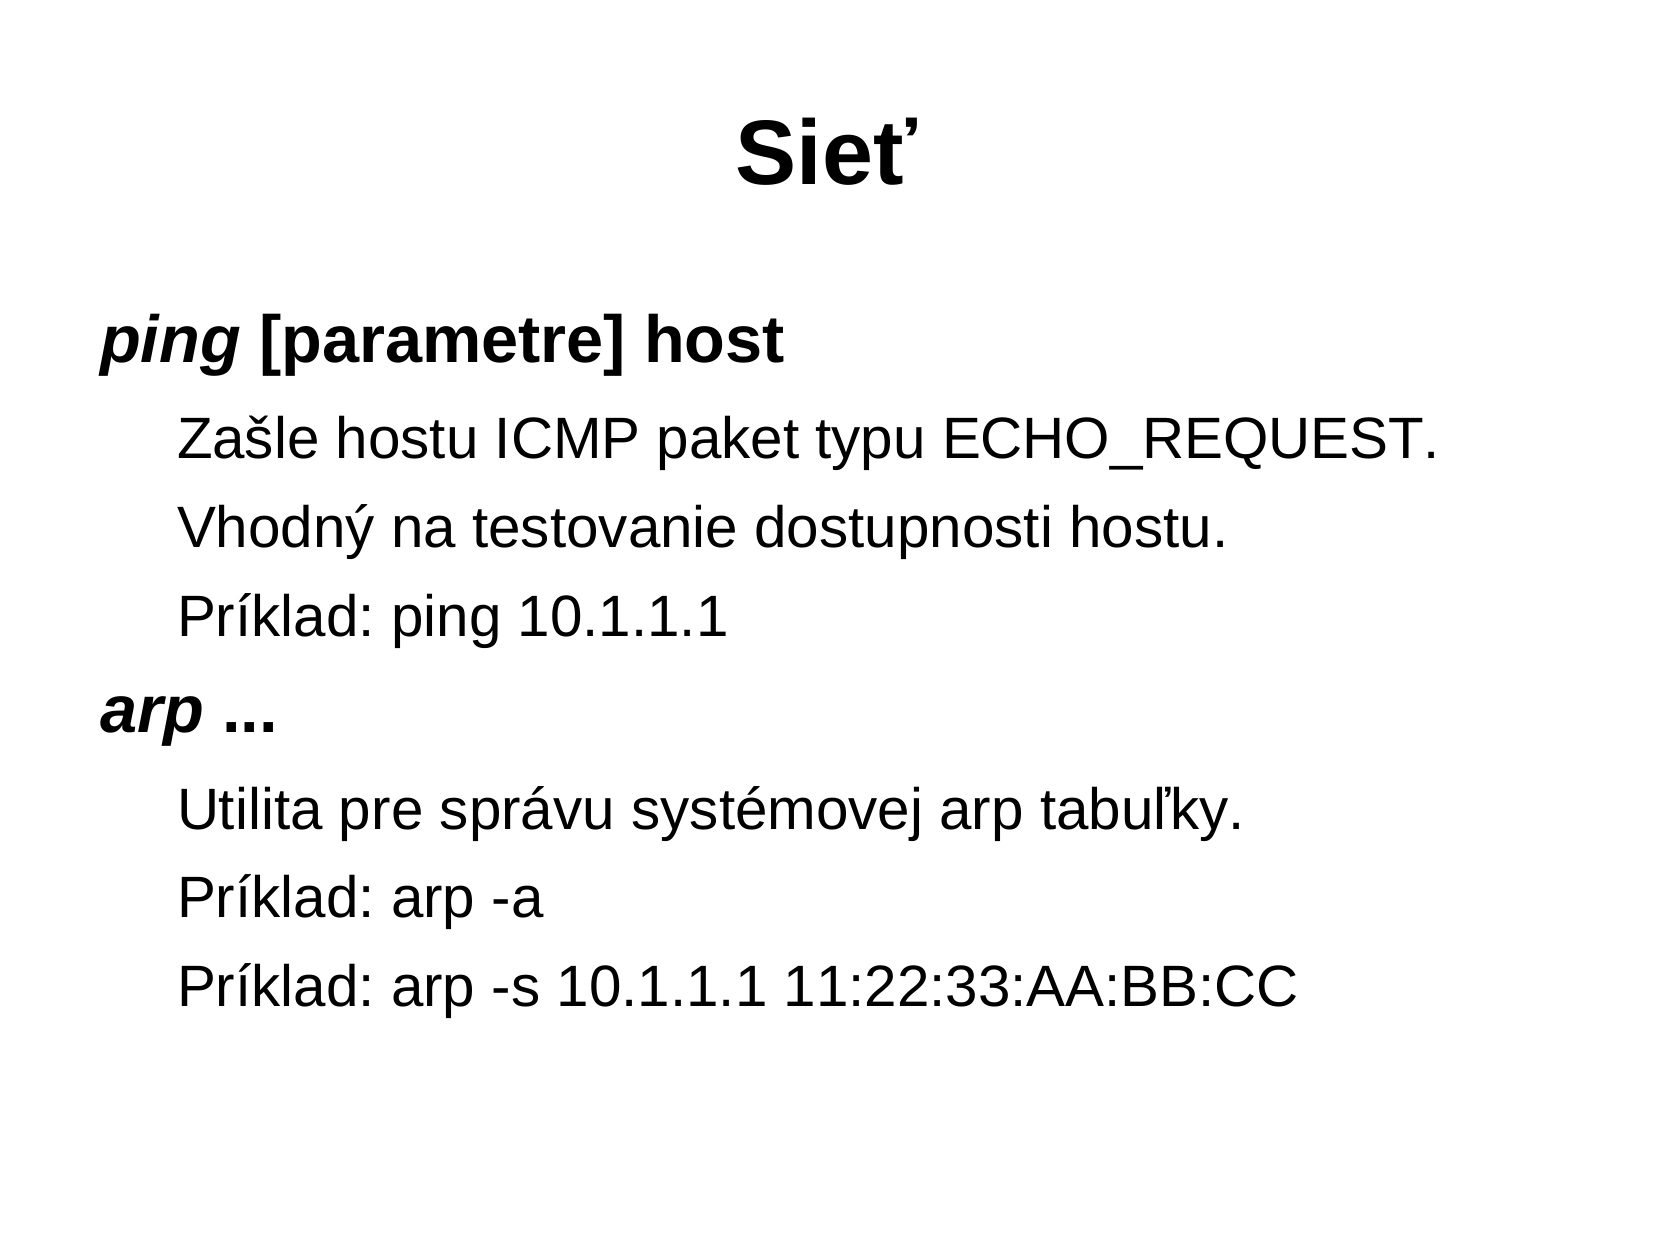

# Sieť
ping [parametre] host
Zašle hostu ICMP paket typu ECHO_REQUEST.
Vhodný na testovanie dostupnosti hostu.
Príklad: ping 10.1.1.1
arp ...
Utilita pre správu systémovej arp tabuľky.
Príklad: arp -a
Príklad: arp -s 10.1.1.1 11:22:33:AA:BB:CC